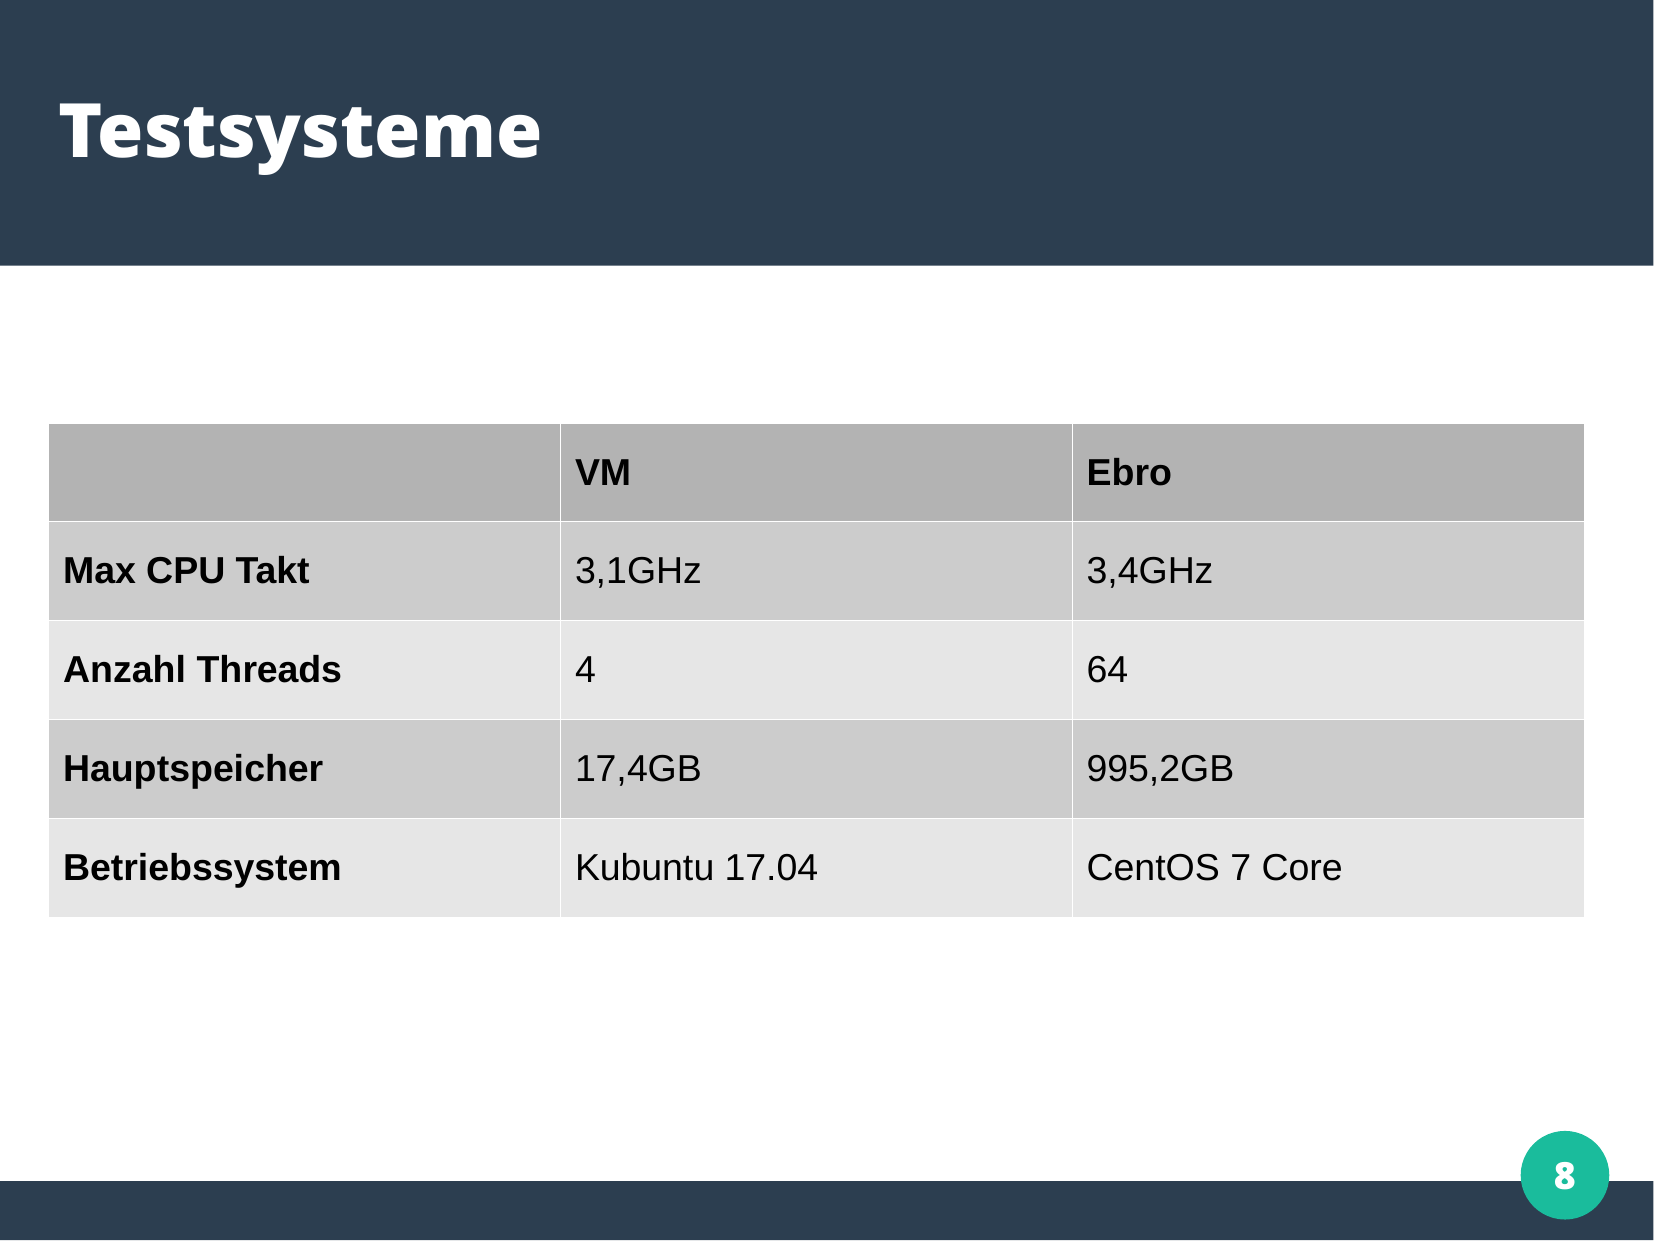

# Testsysteme
| | VM | Ebro |
| --- | --- | --- |
| Max CPU Takt | 3,1GHz | 3,4GHz |
| Anzahl Threads | 4 | 64 |
| Hauptspeicher | 17,4GB | 995,2GB |
| Betriebssystem | Kubuntu 17.04 | CentOS 7 Core |
8